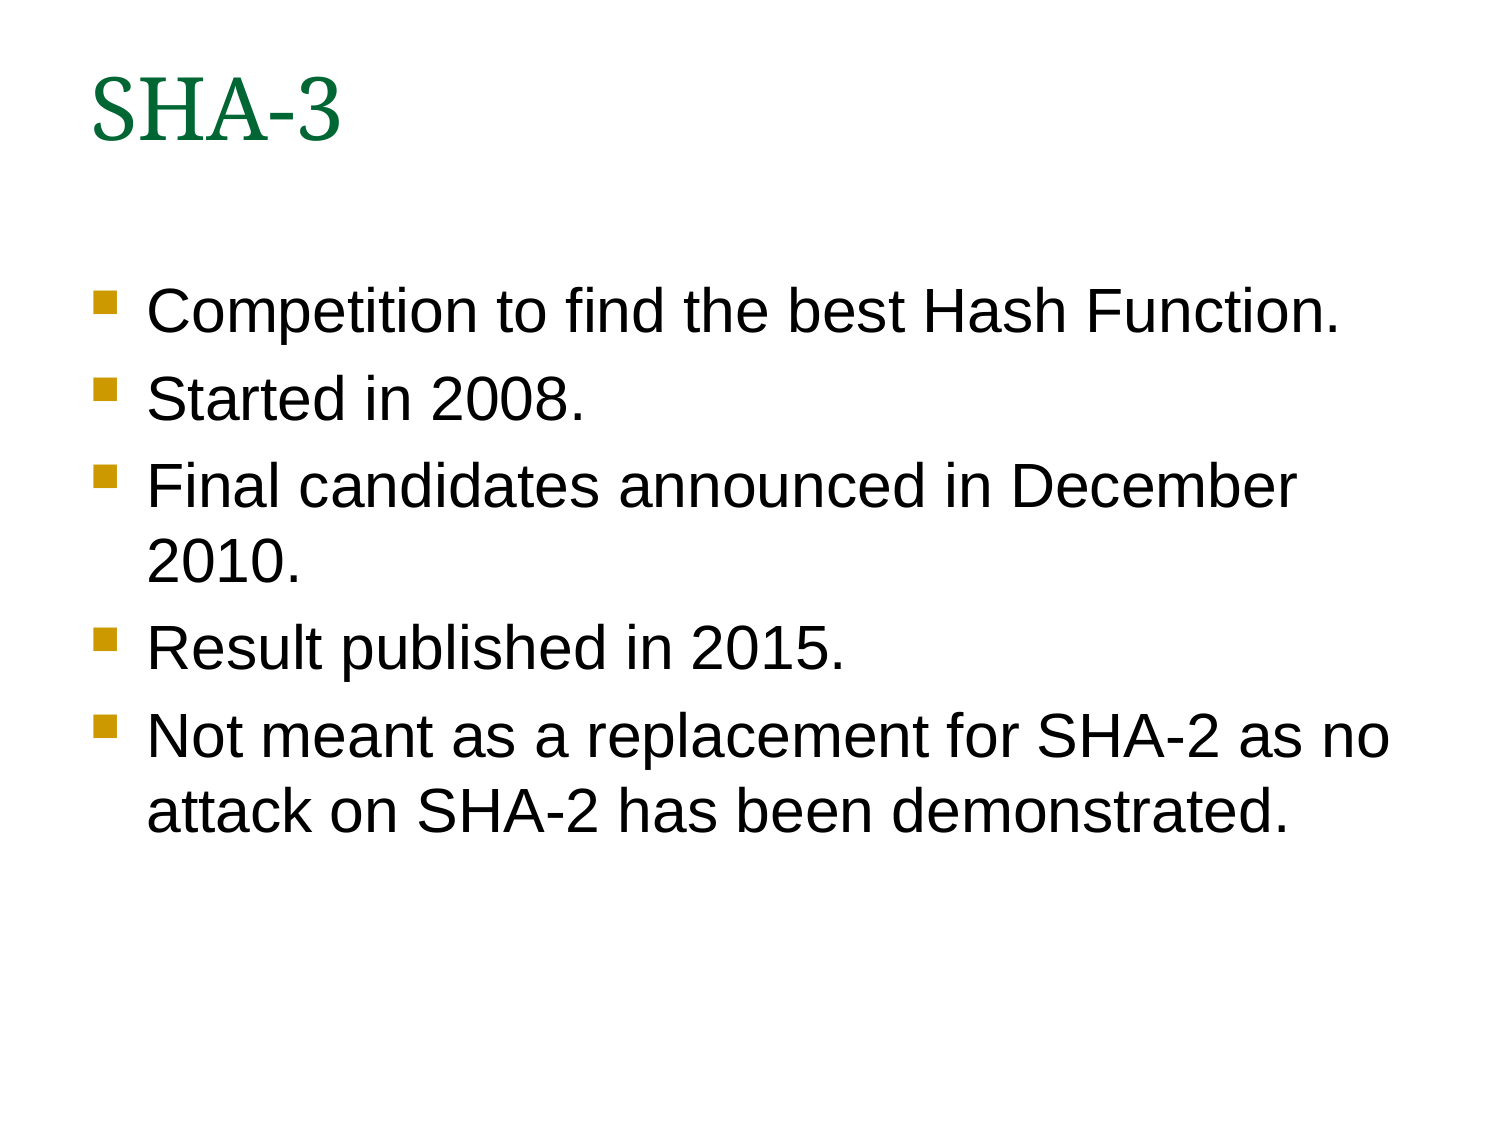

# SHA-3
Competition to find the best Hash Function.
Started in 2008.
Final candidates announced in December 2010.
Result published in 2015.
Not meant as a replacement for SHA-2 as no attack on SHA-2 has been demonstrated.